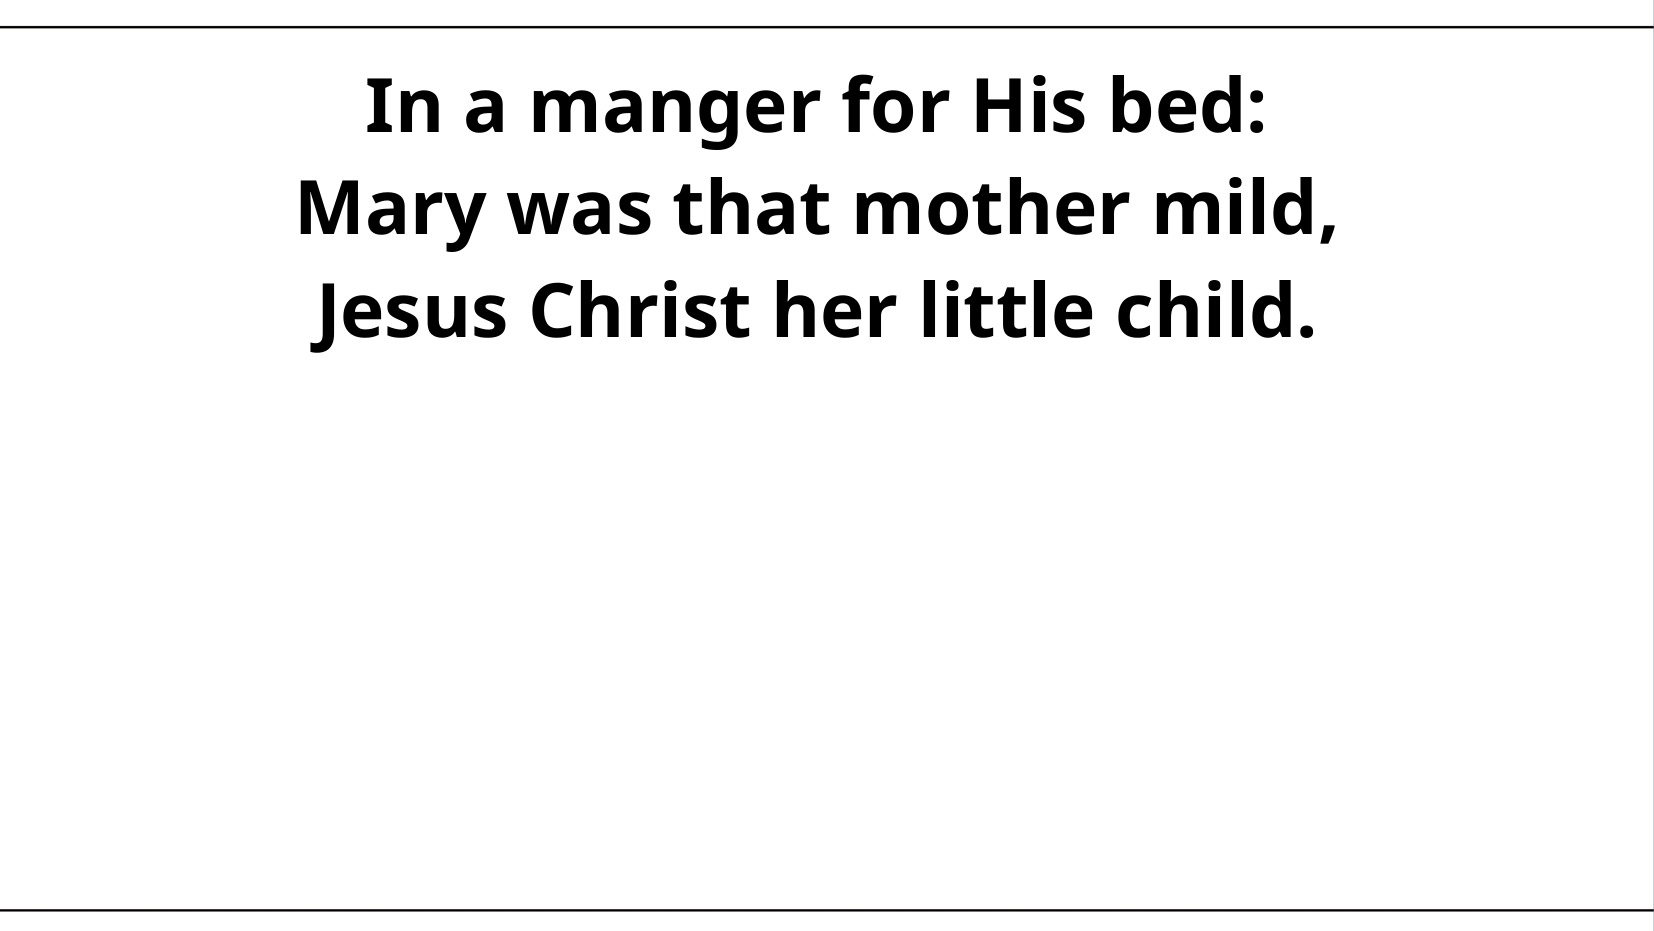

In a manger for His bed:
Mary was that mother mild,
Jesus Christ her little child.